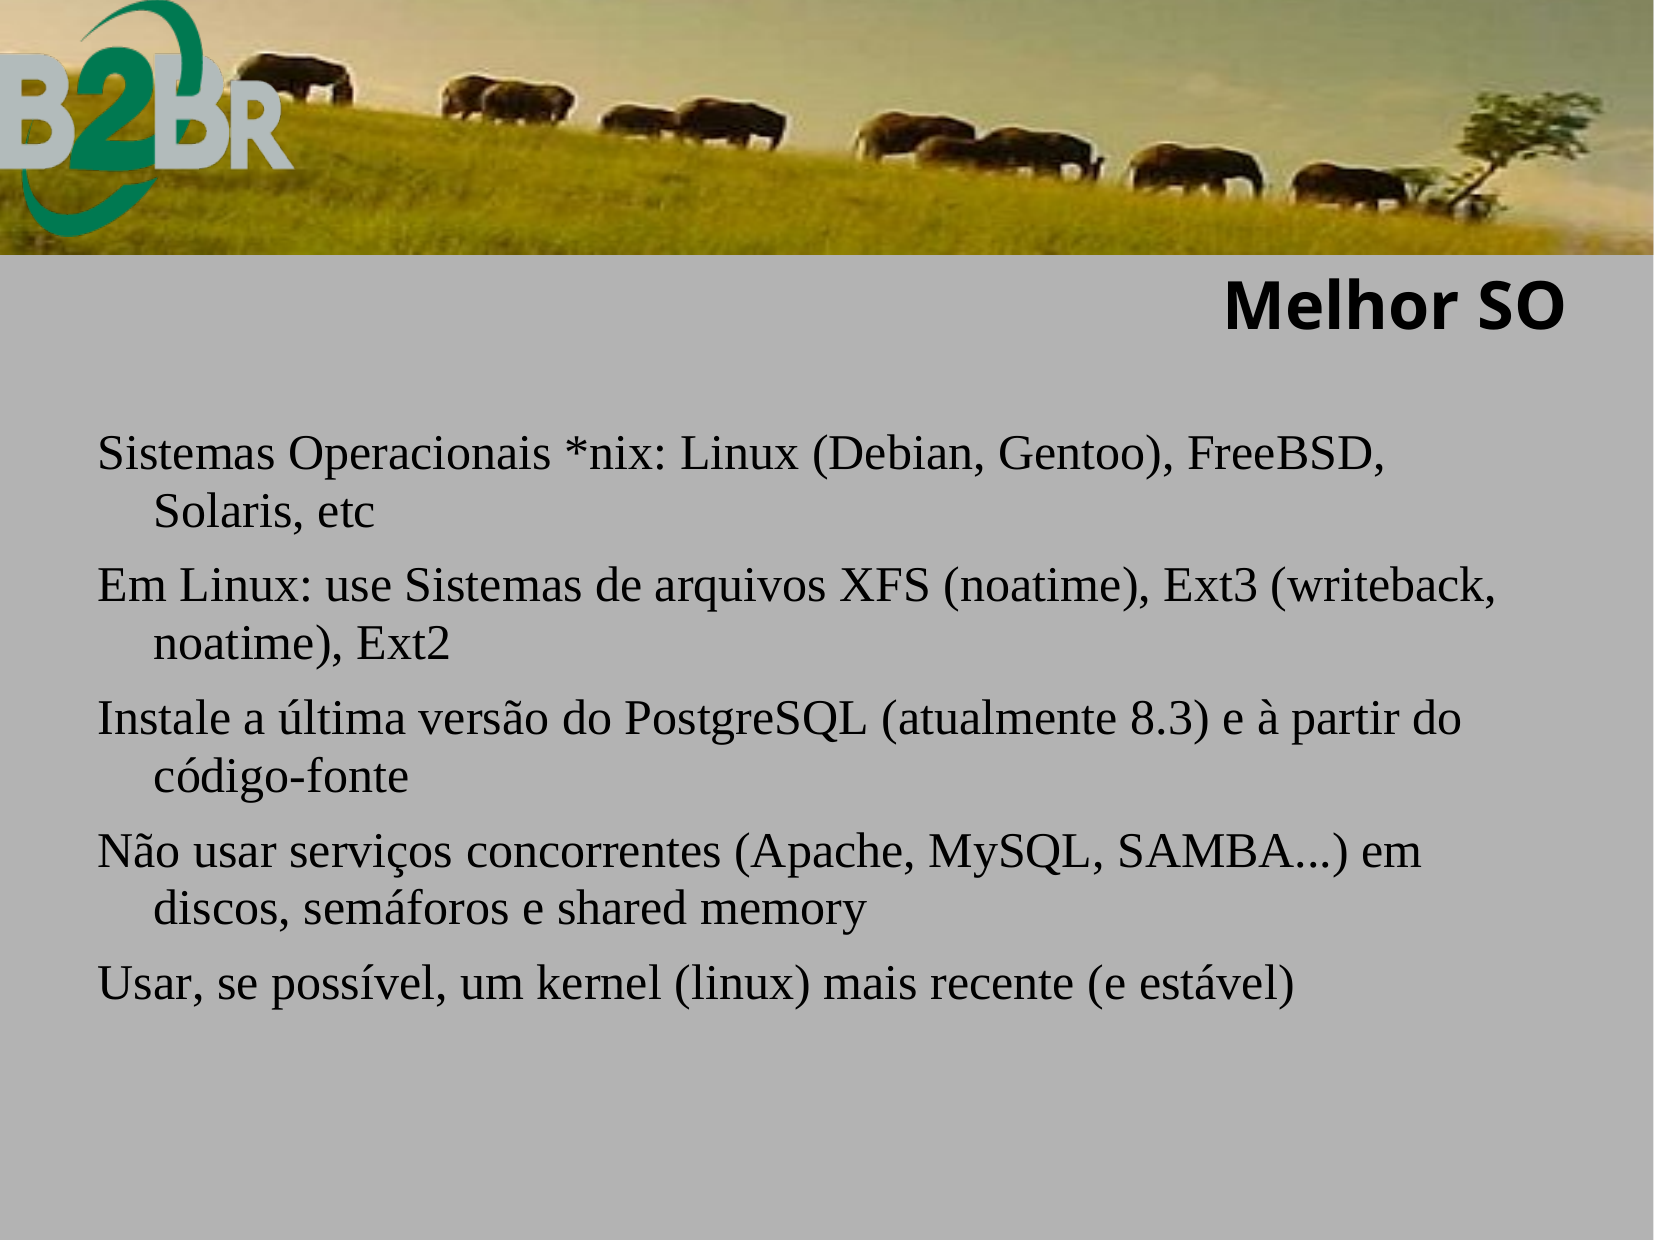

Melhor SO
# Sistemas Operacionais *nix: Linux (Debian, Gentoo), FreeBSD, Solaris, etc
Em Linux: use Sistemas de arquivos XFS (noatime), Ext3 (writeback, noatime), Ext2
Instale a última versão do PostgreSQL (atualmente 8.3) e à partir do código-fonte
Não usar serviços concorrentes (Apache, MySQL, SAMBA...) em discos, semáforos e shared memory
Usar, se possível, um kernel (linux) mais recente (e estável)